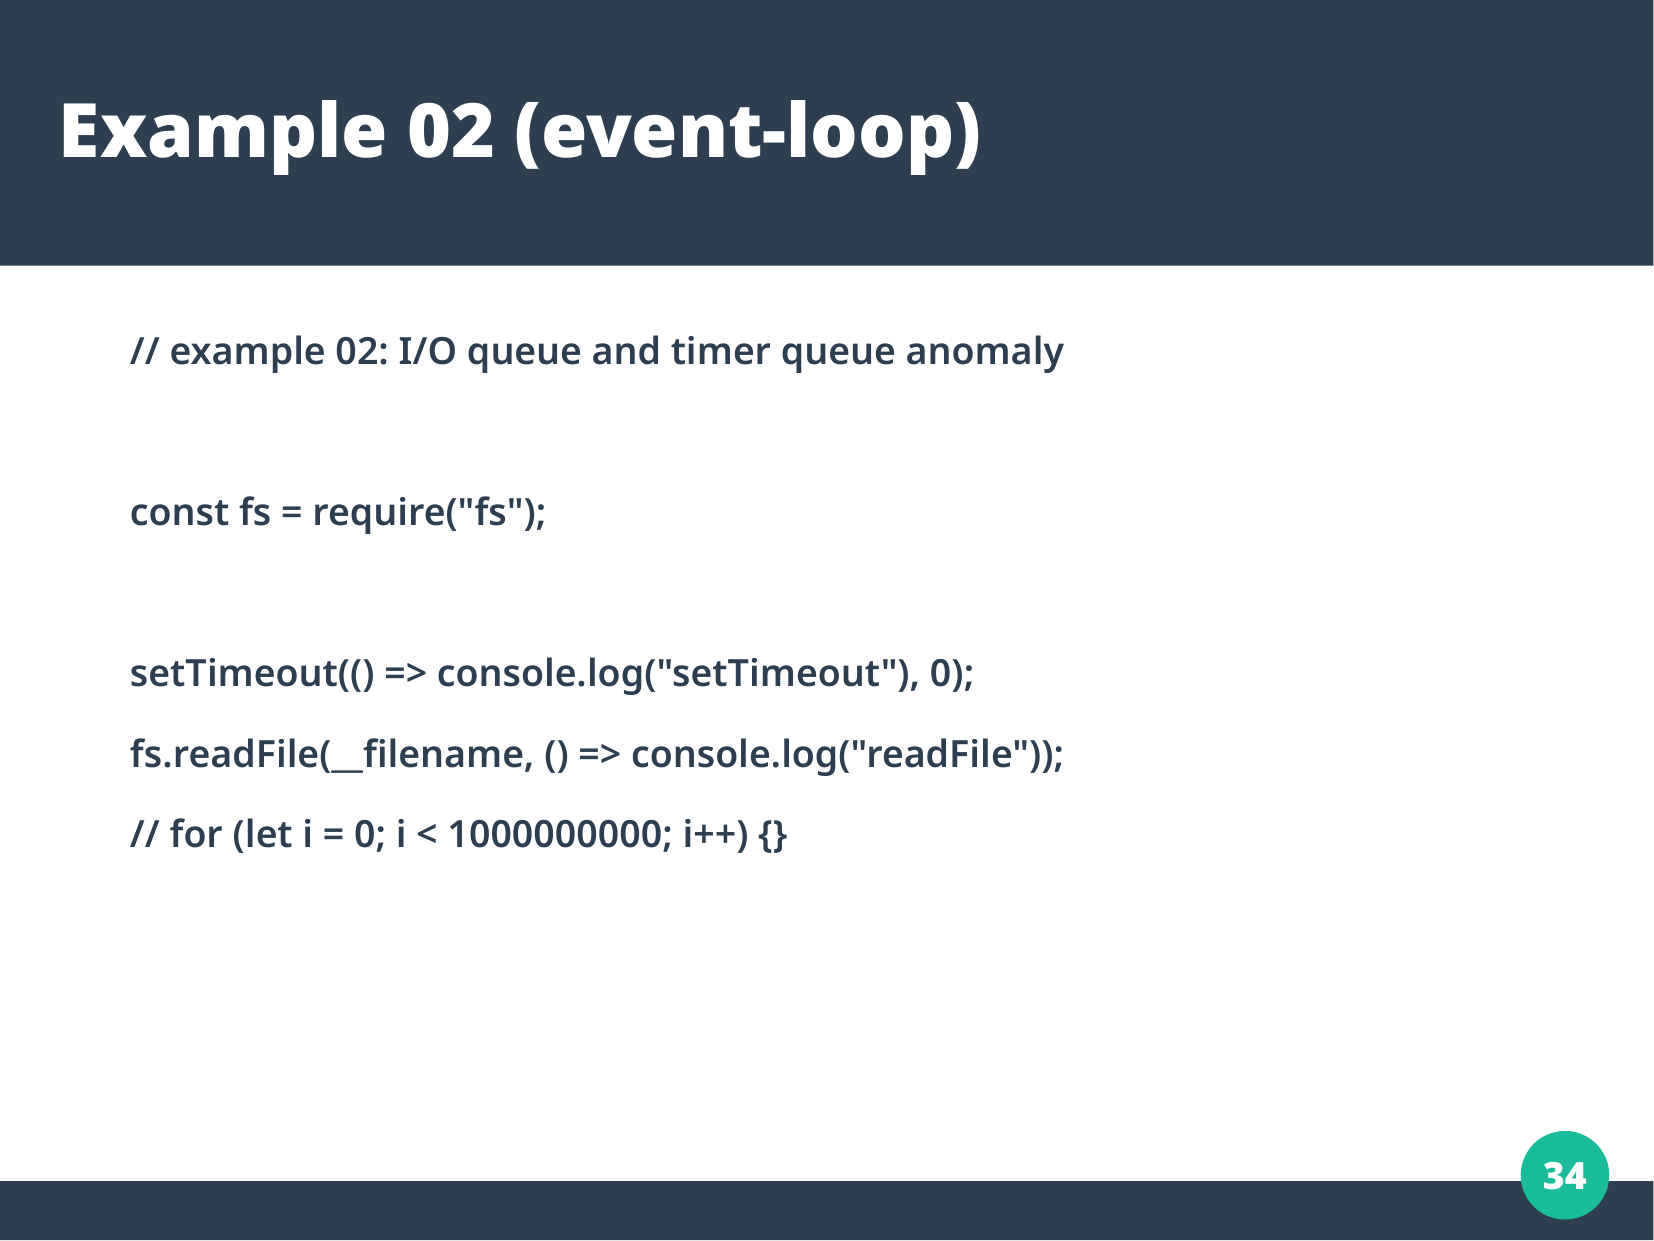

# Example 02 (event-loop)
// example 02: I/O queue and timer queue anomaly
const fs = require("fs");
setTimeout(() => console.log("setTimeout"), 0);
fs.readFile(__filename, () => console.log("readFile"));
// for (let i = 0; i < 1000000000; i++) {}
34